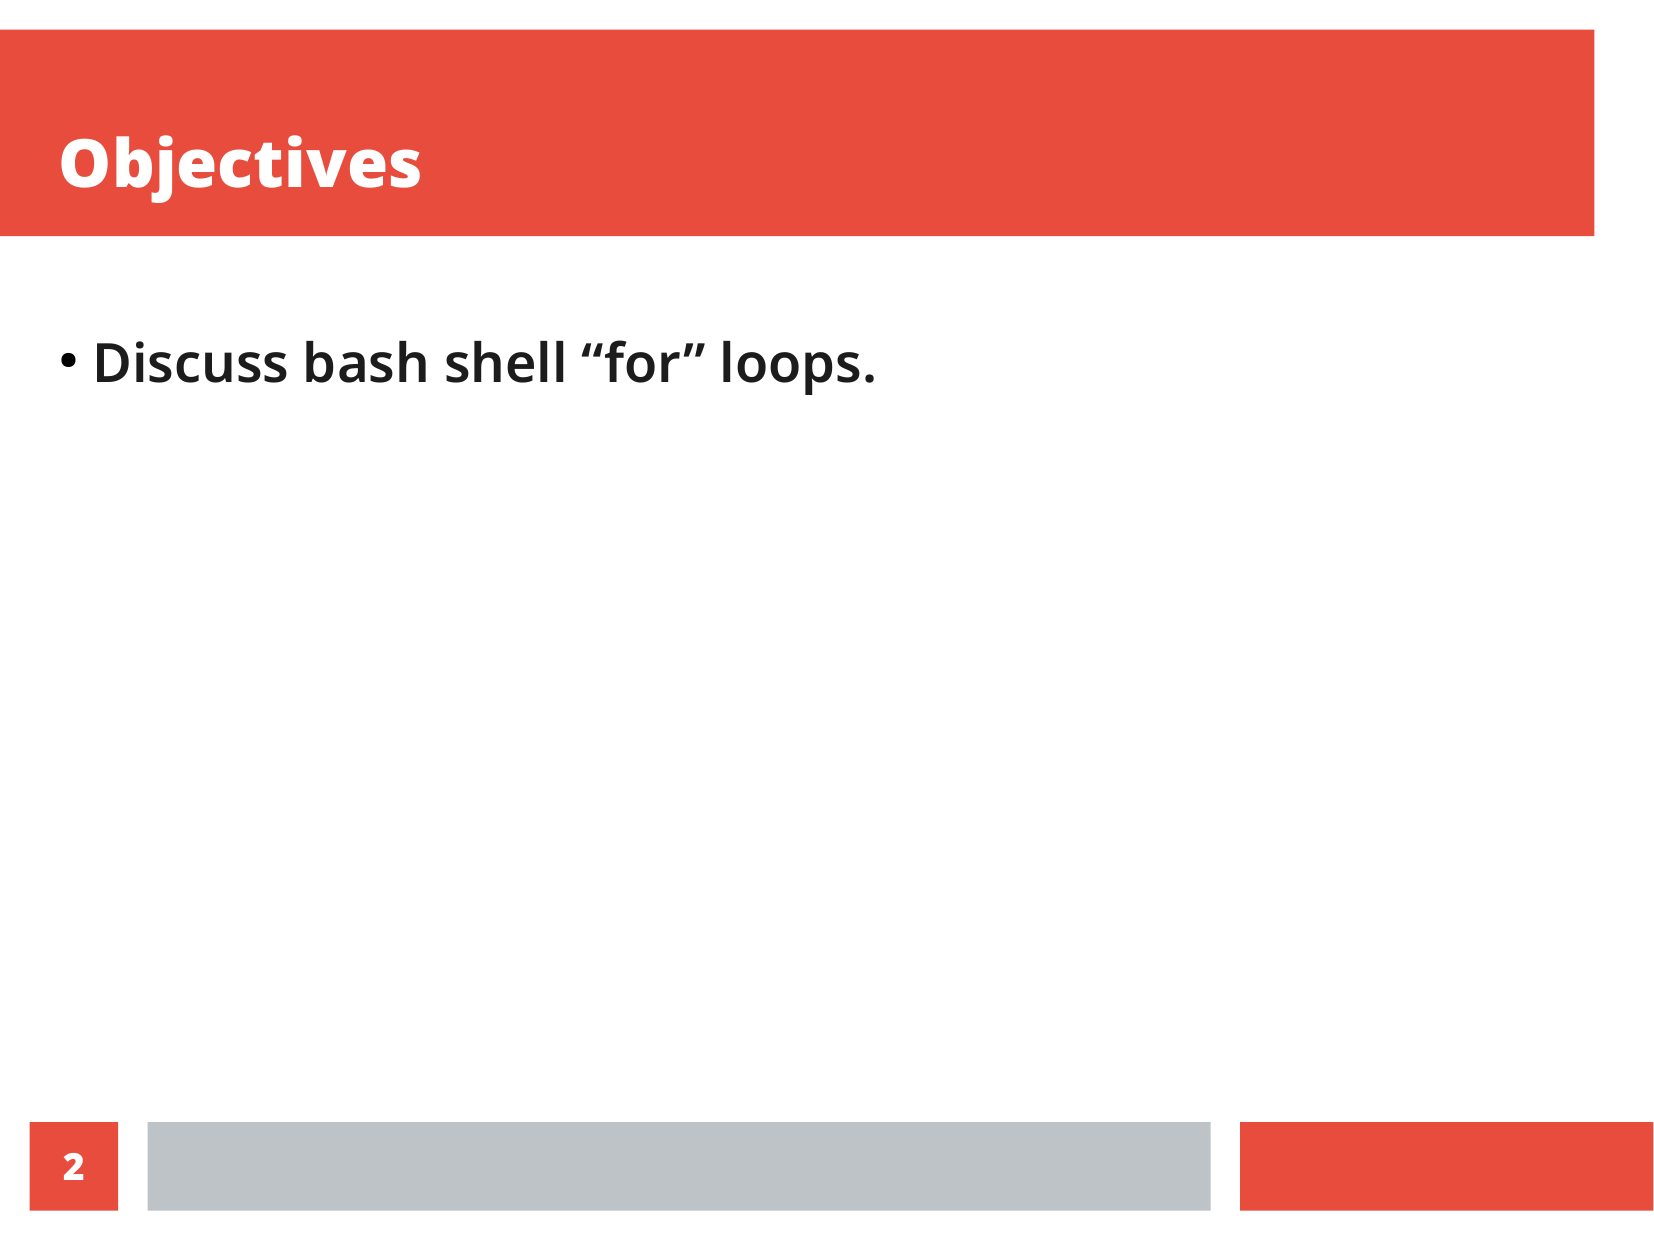

# Objectives
 Discuss bash shell “for” loops.
2